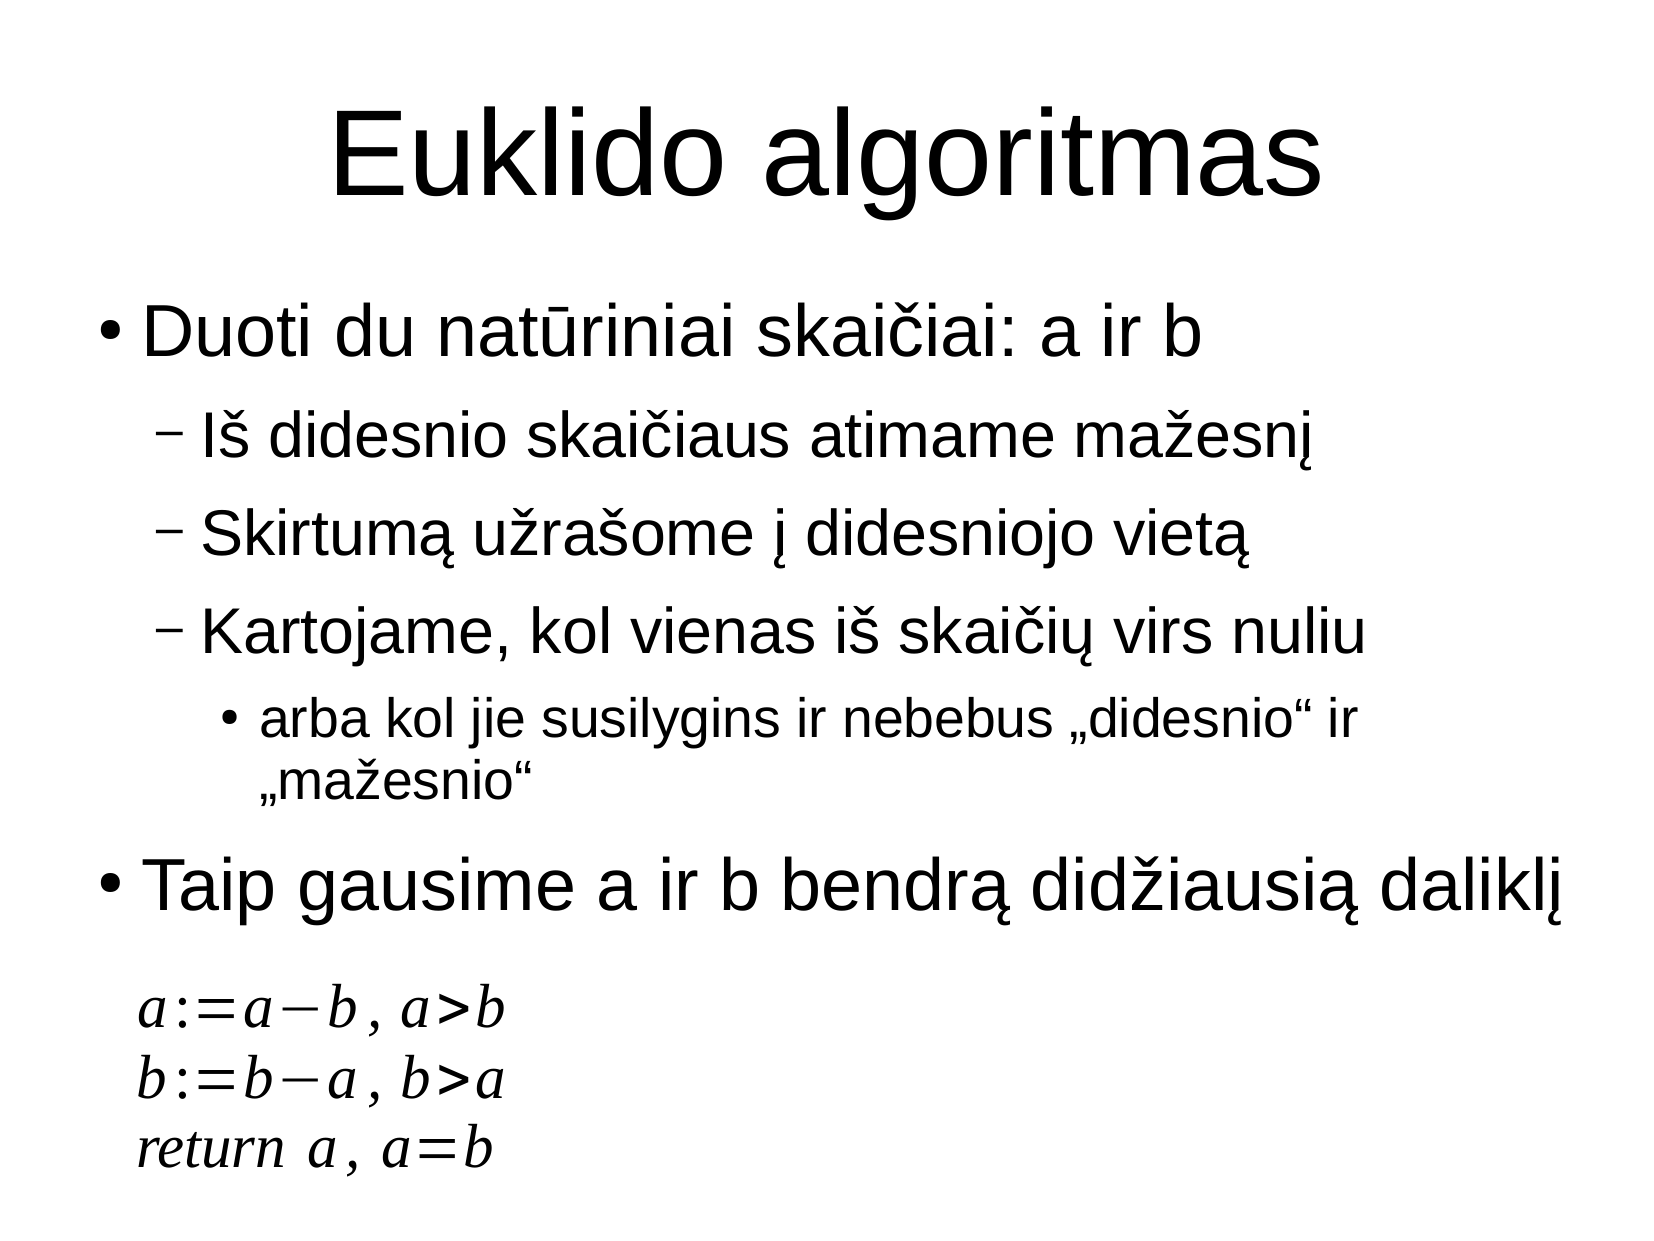

# Euklido algoritmas
Duoti du natūriniai skaičiai: a ir b
Iš didesnio skaičiaus atimame mažesnį
Skirtumą užrašome į didesniojo vietą
Kartojame, kol vienas iš skaičių virs nuliu
arba kol jie susilygins ir nebebus „didesnio“ ir „mažesnio“
Taip gausime a ir b bendrą didžiausią daliklį